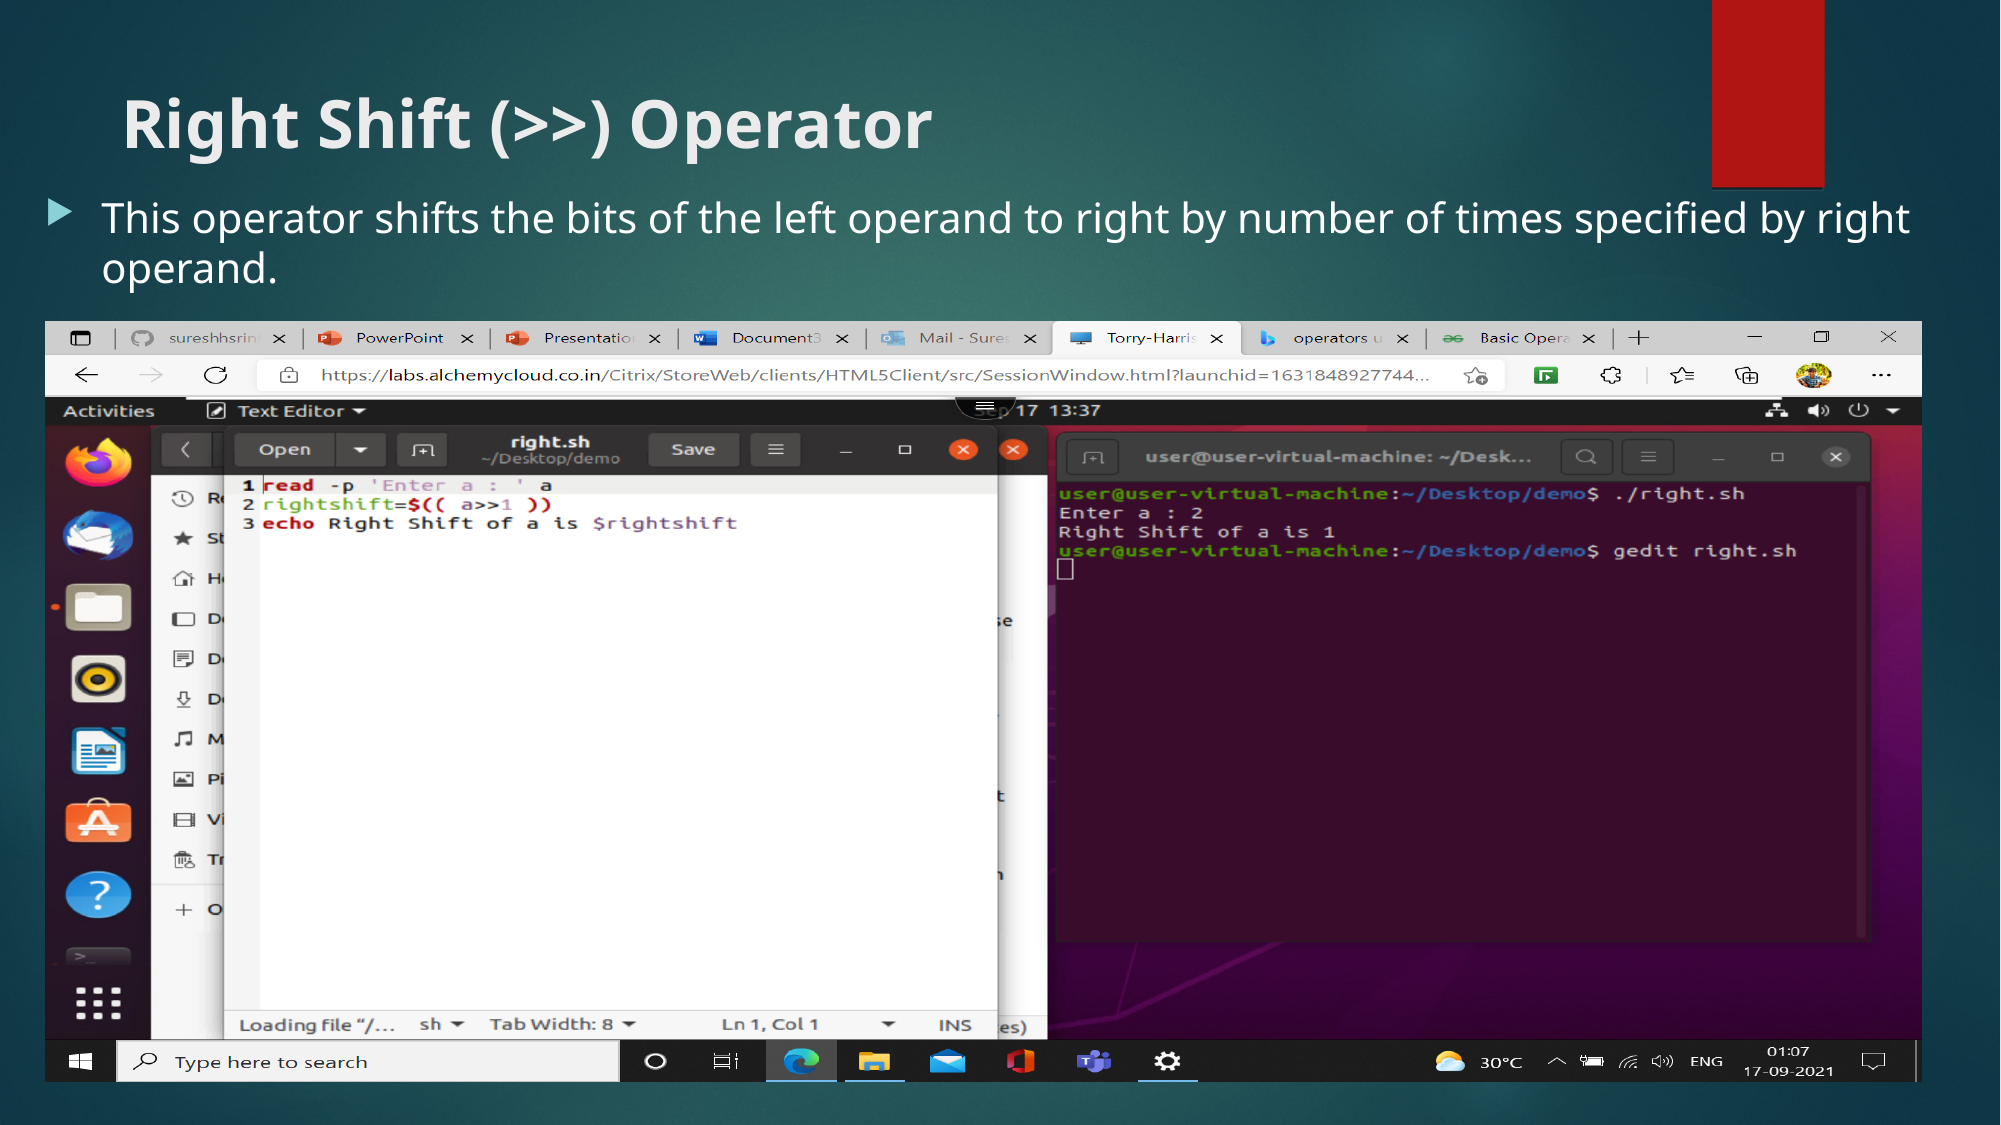

# Right Shift (>>) Operator
This operator shifts the bits of the left operand to right by number of times specified by right operand.